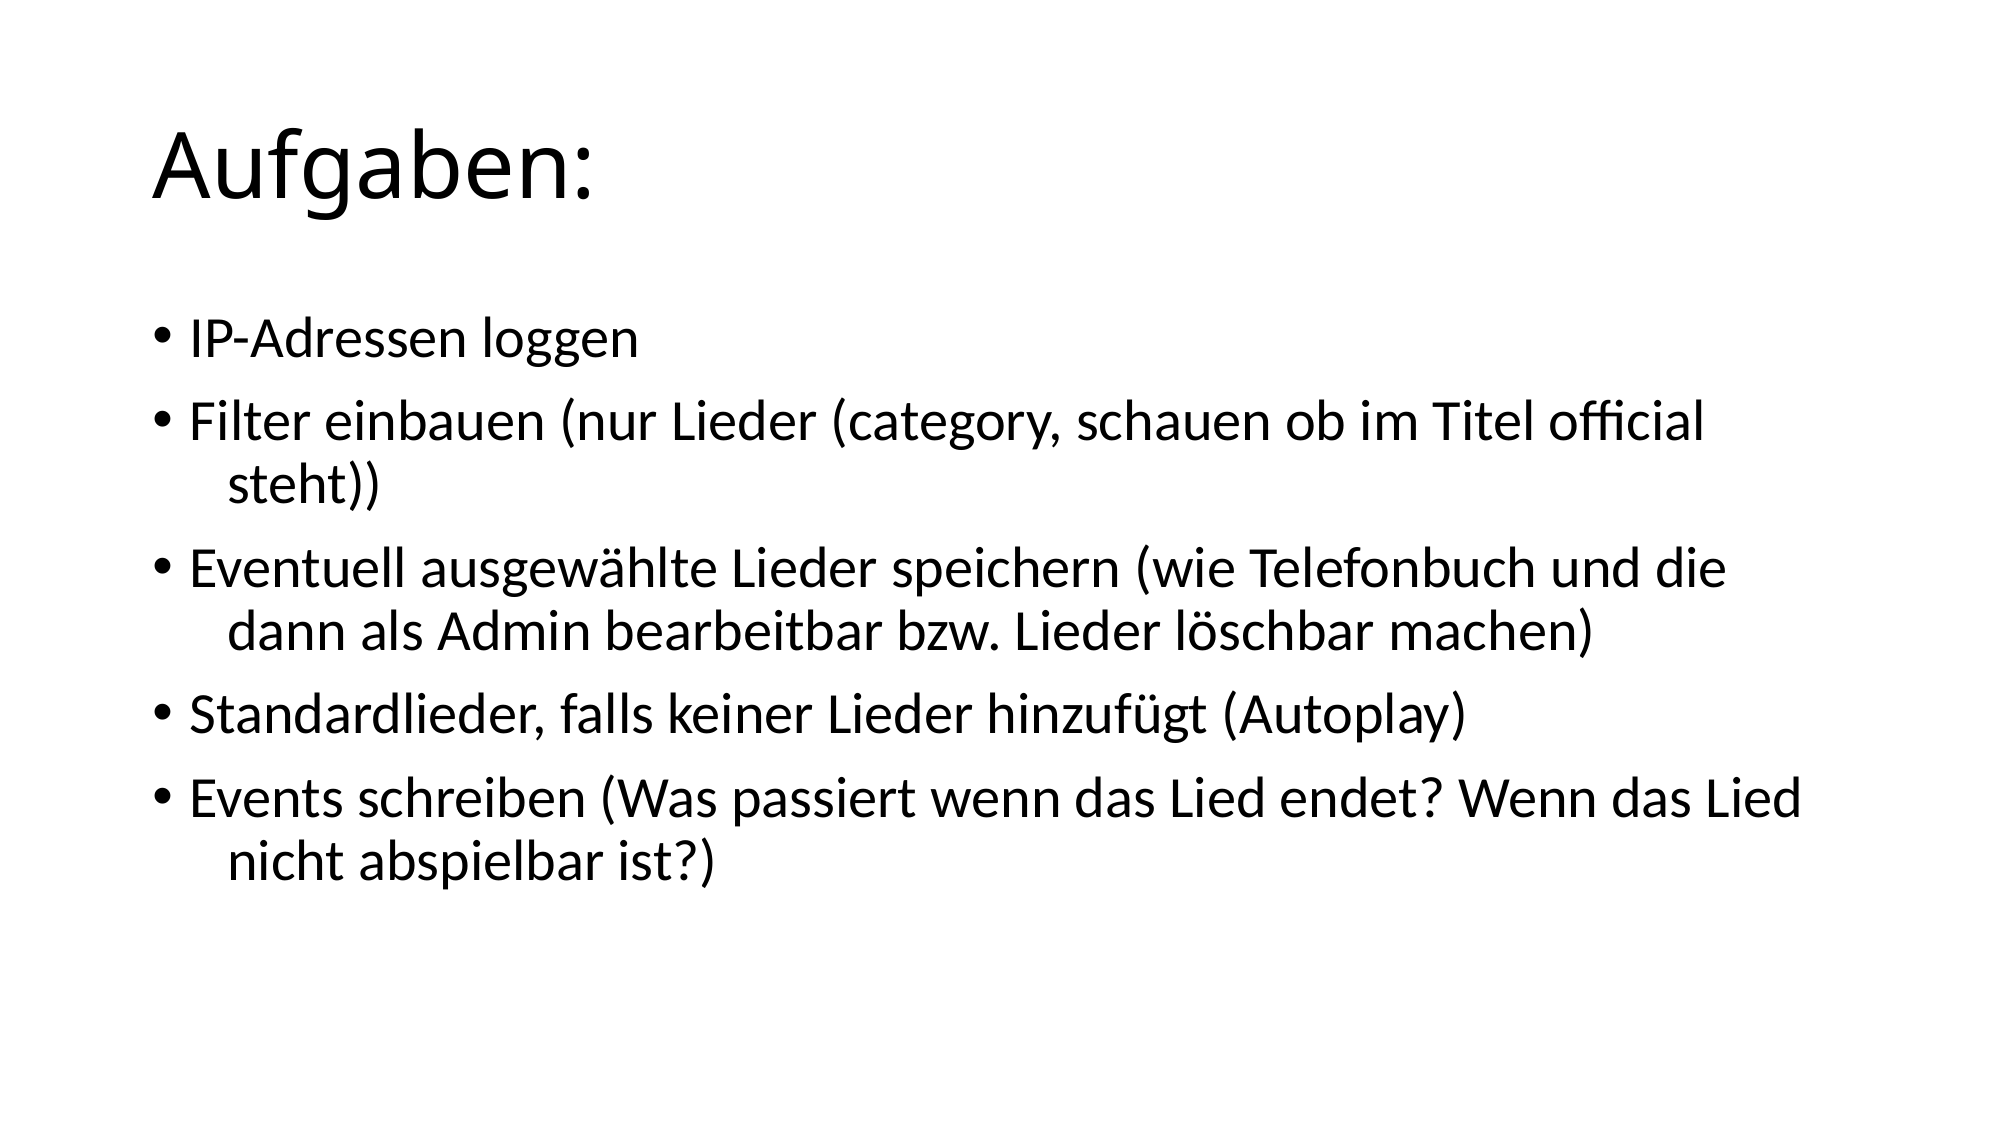

# Aufgaben:
IP-Adressen loggen
Filter einbauen (nur Lieder (category, schauen ob im Titel official steht))
Eventuell ausgewählte Lieder speichern (wie Telefonbuch und die dann als Admin bearbeitbar bzw. Lieder löschbar machen)
Standardlieder, falls keiner Lieder hinzufügt (Autoplay)
Events schreiben (Was passiert wenn das Lied endet? Wenn das Lied nicht abspielbar ist?)